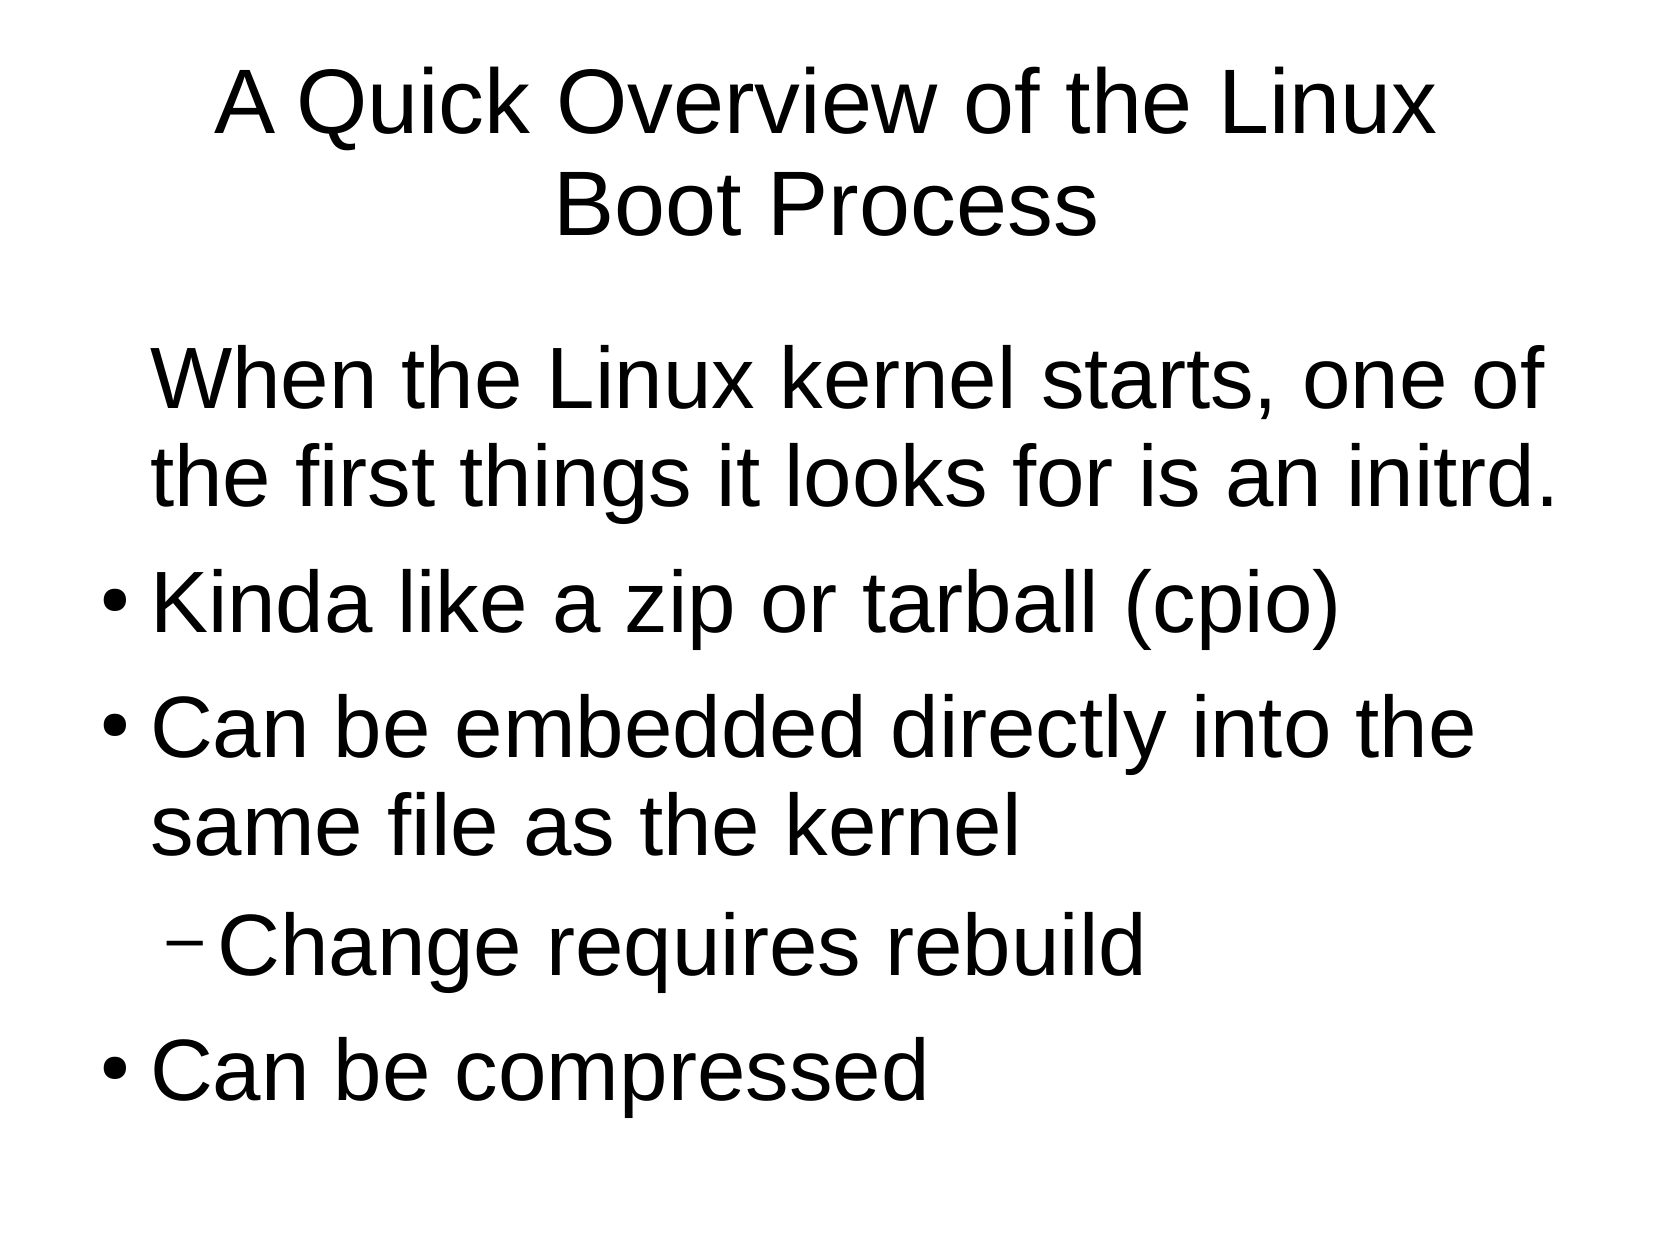

# A Quick Overview of the Linux Boot Process
When the Linux kernel starts, one of the first things it looks for is an initrd.
Kinda like a zip or tarball (cpio)
Can be embedded directly into the same file as the kernel
Change requires rebuild
Can be compressed